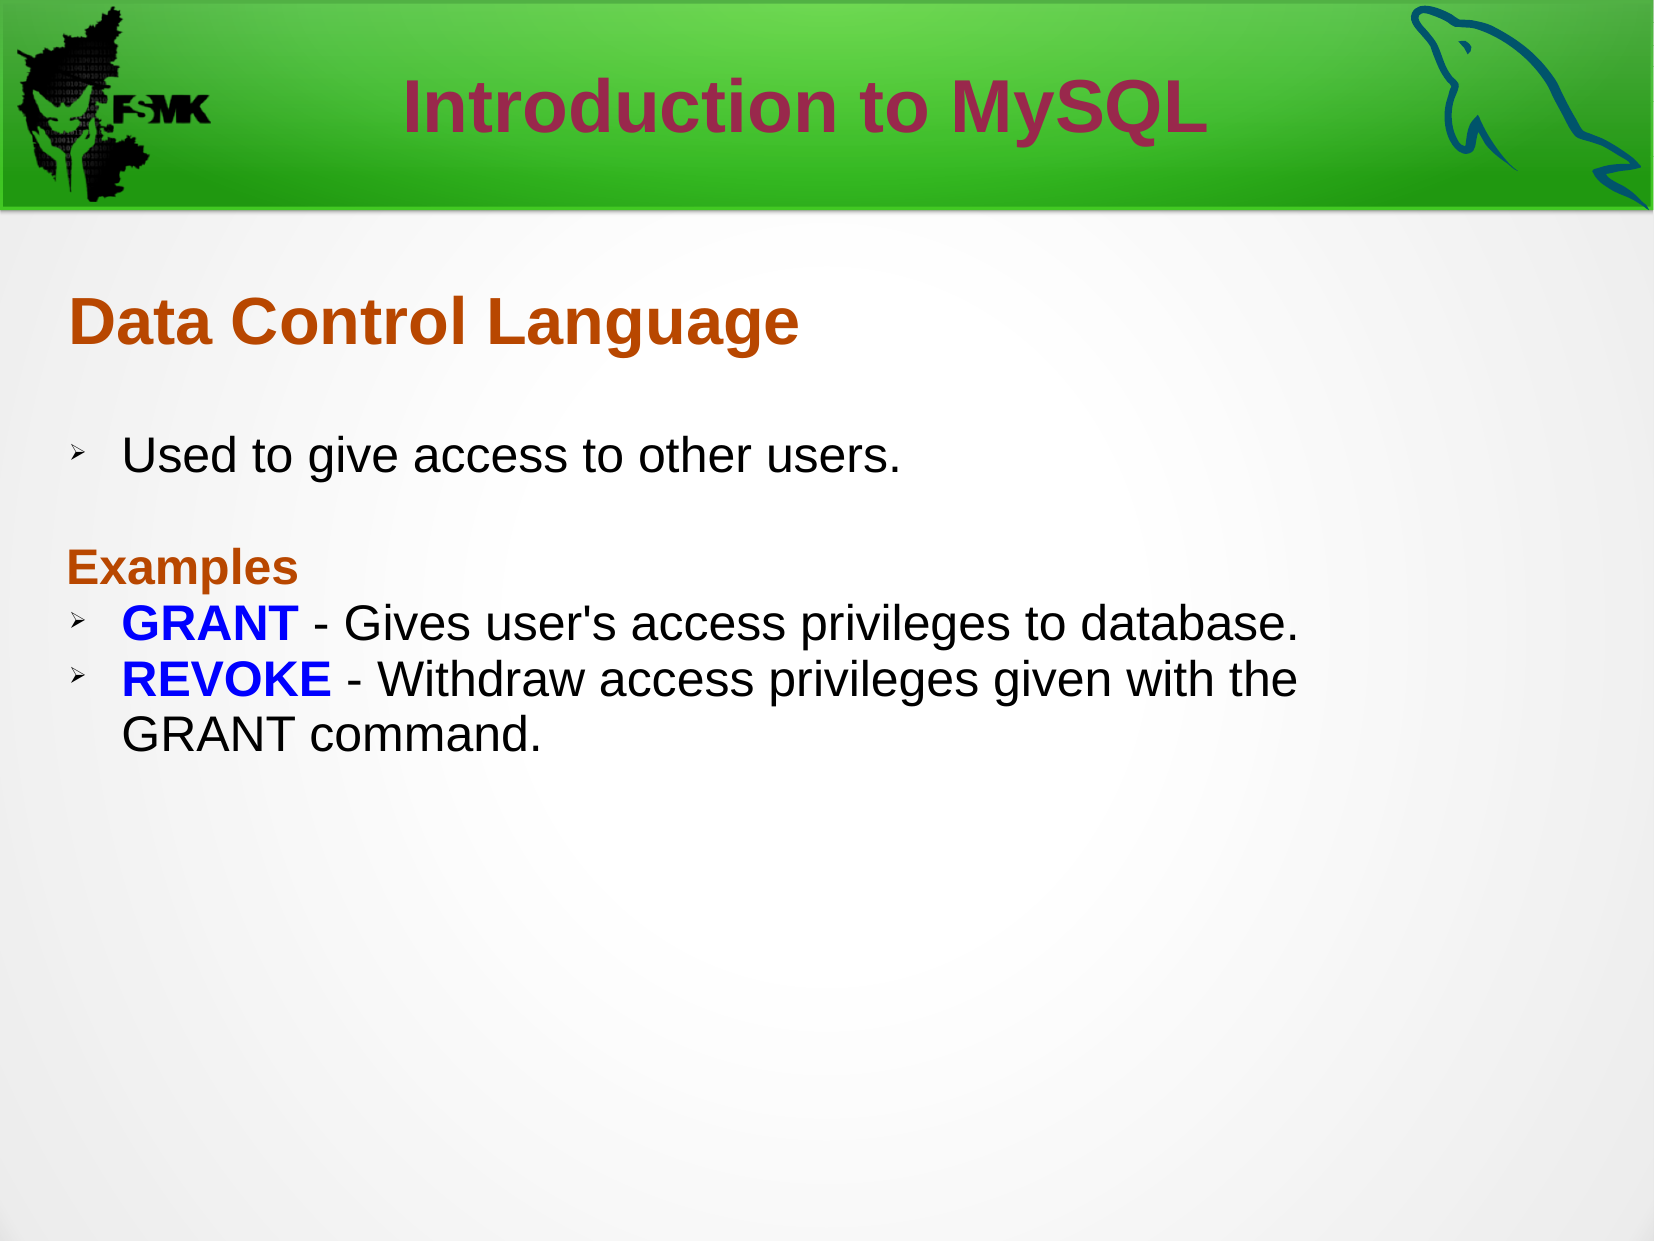

# Introduction to MySQL
Data Control Language
Used to give access to other users.
Examples
GRANT - Gives user's access privileges to database.
REVOKE - Withdraw access privileges given with the GRANT command.